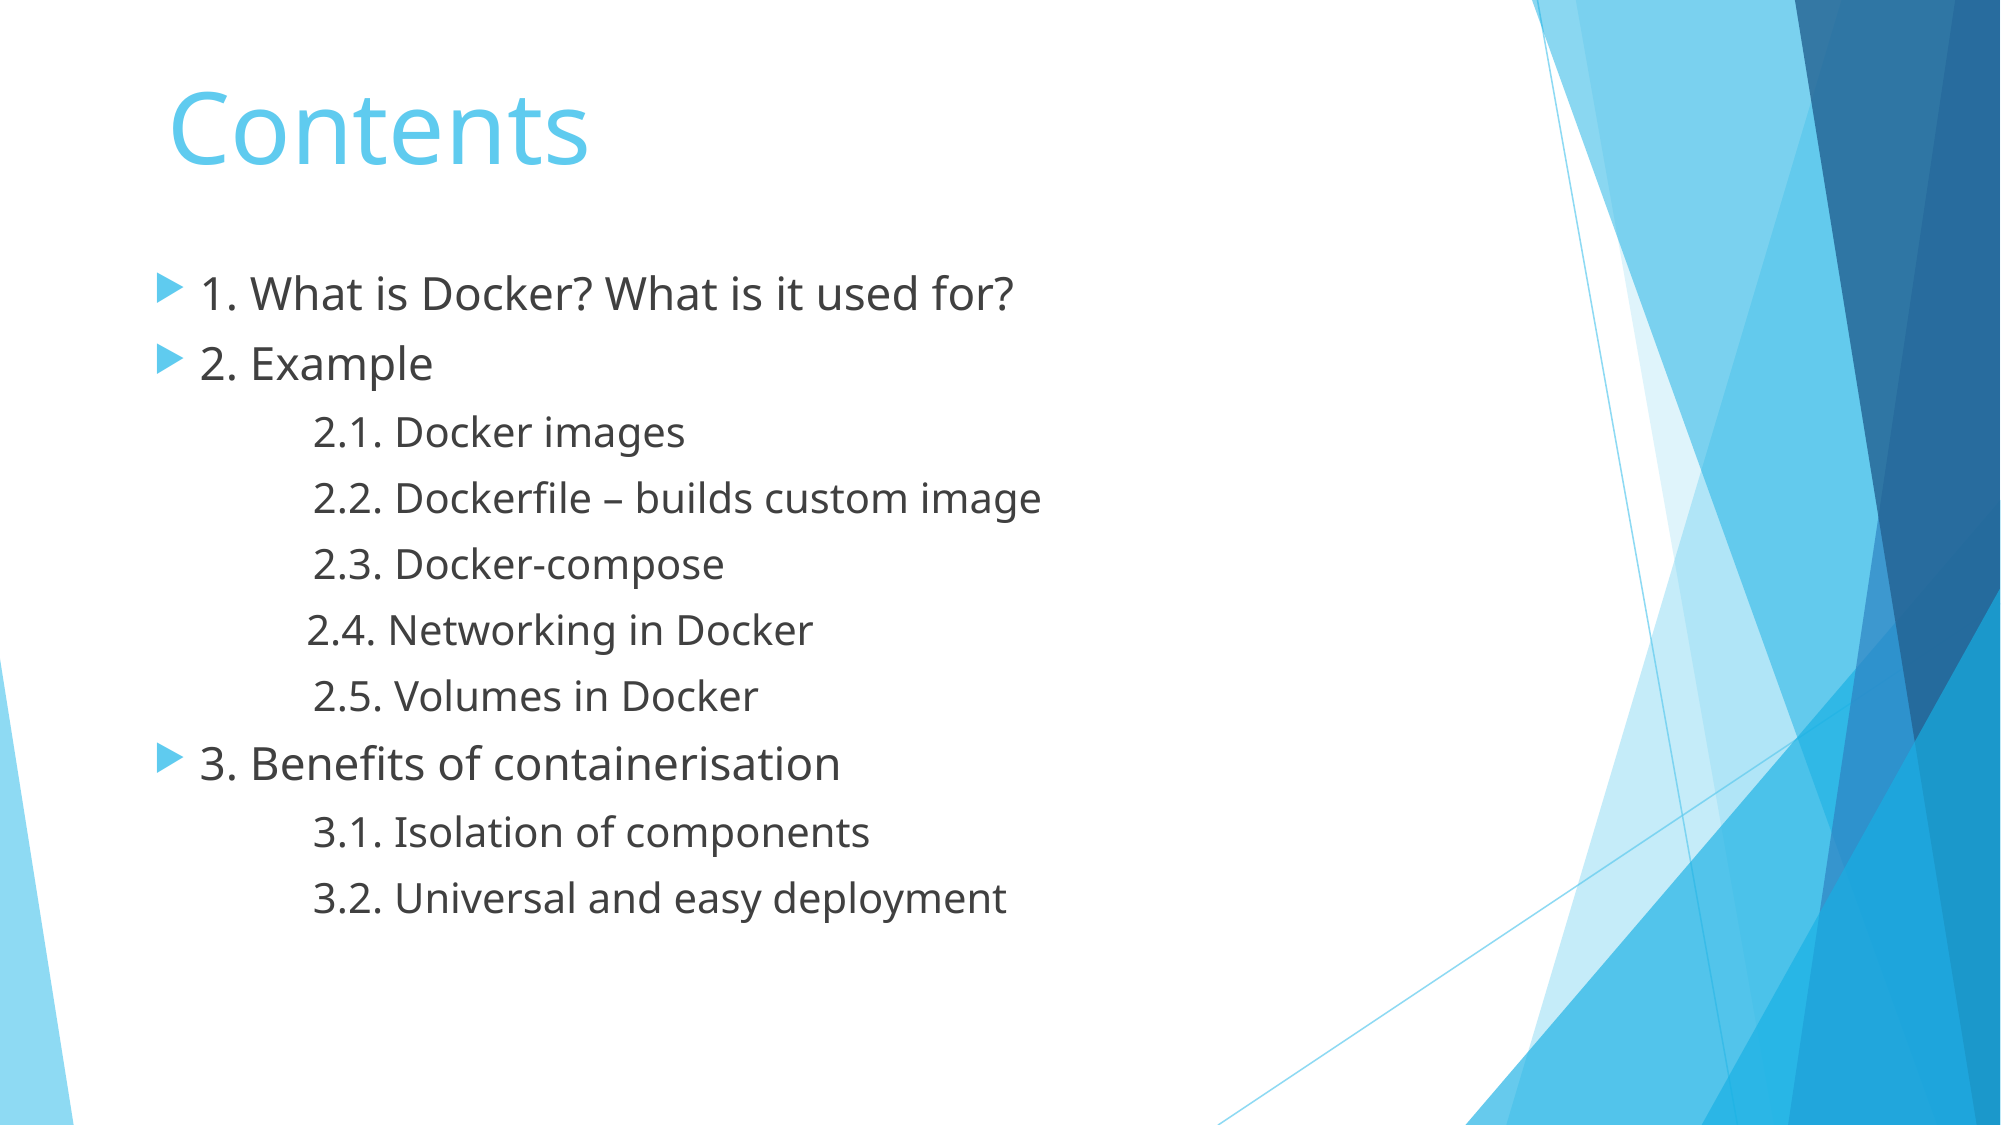

# Contents
 1. What is Docker? What is it used for?
 2. Example
	2.1. Docker images
	2.2. Dockerfile – builds custom image
	2.3. Docker-compose
 2.4. Networking in Docker
	2.5. Volumes in Docker
 3. Benefits of containerisation
	3.1. Isolation of components
	3.2. Universal and easy deployment